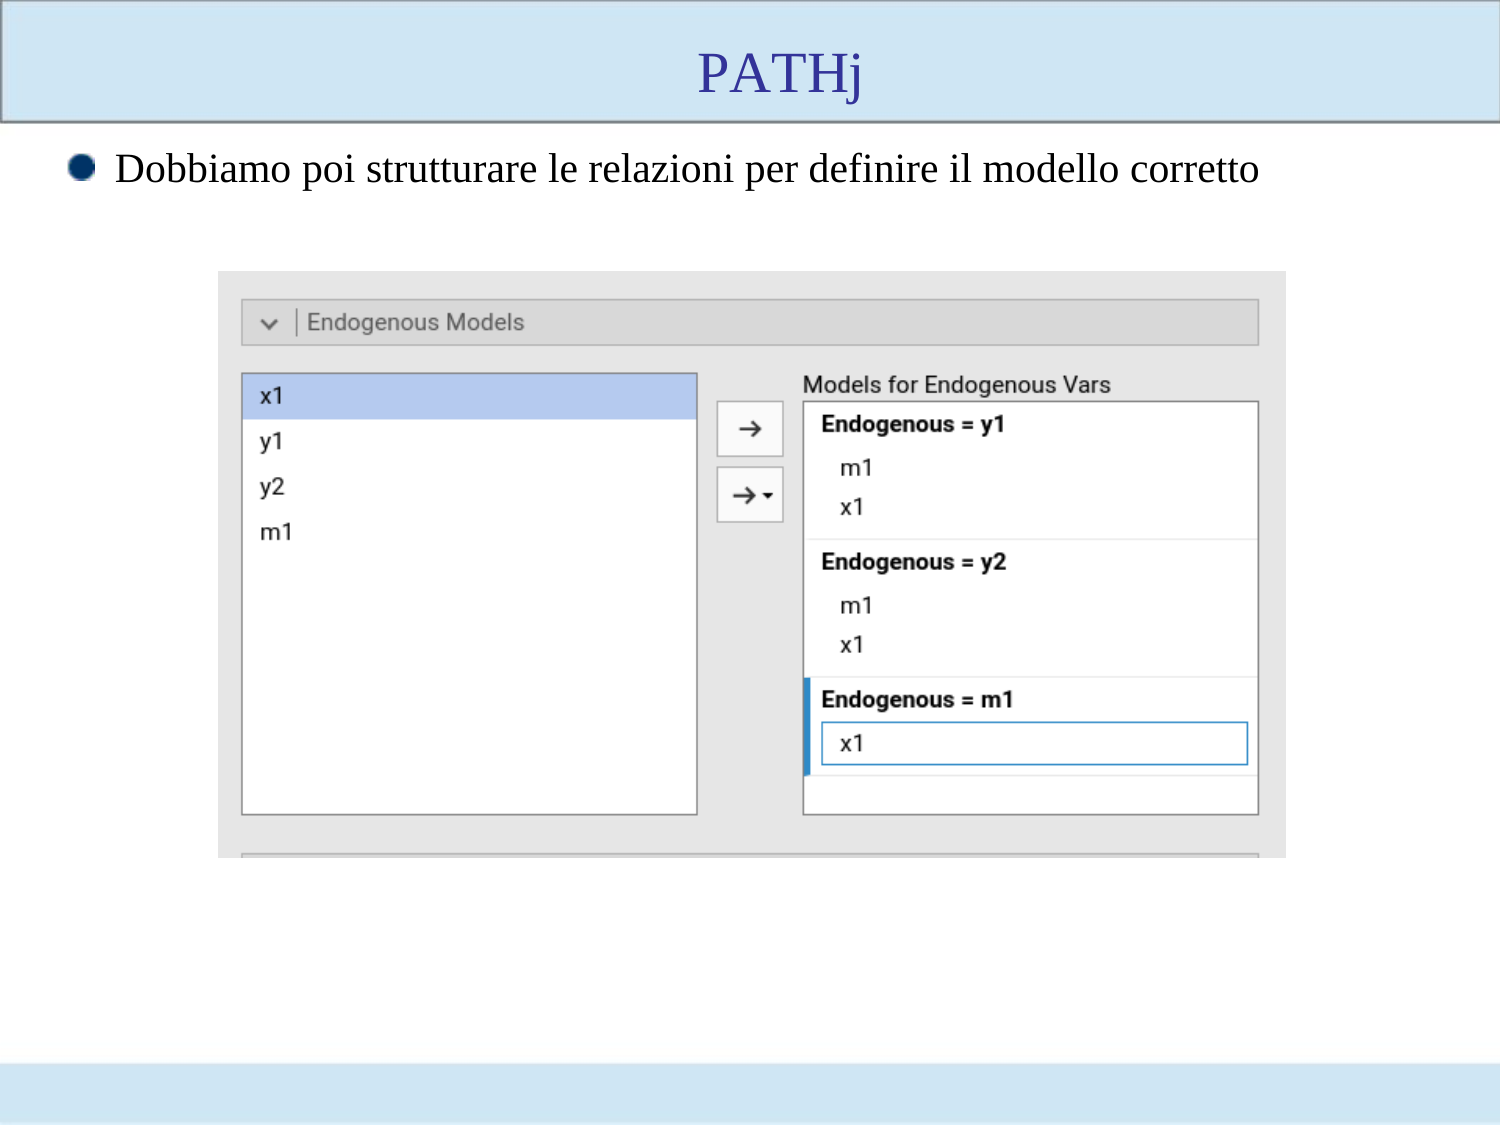

# PATHj
 Dobbiamo poi strutturare le relazioni per definire il modello corretto